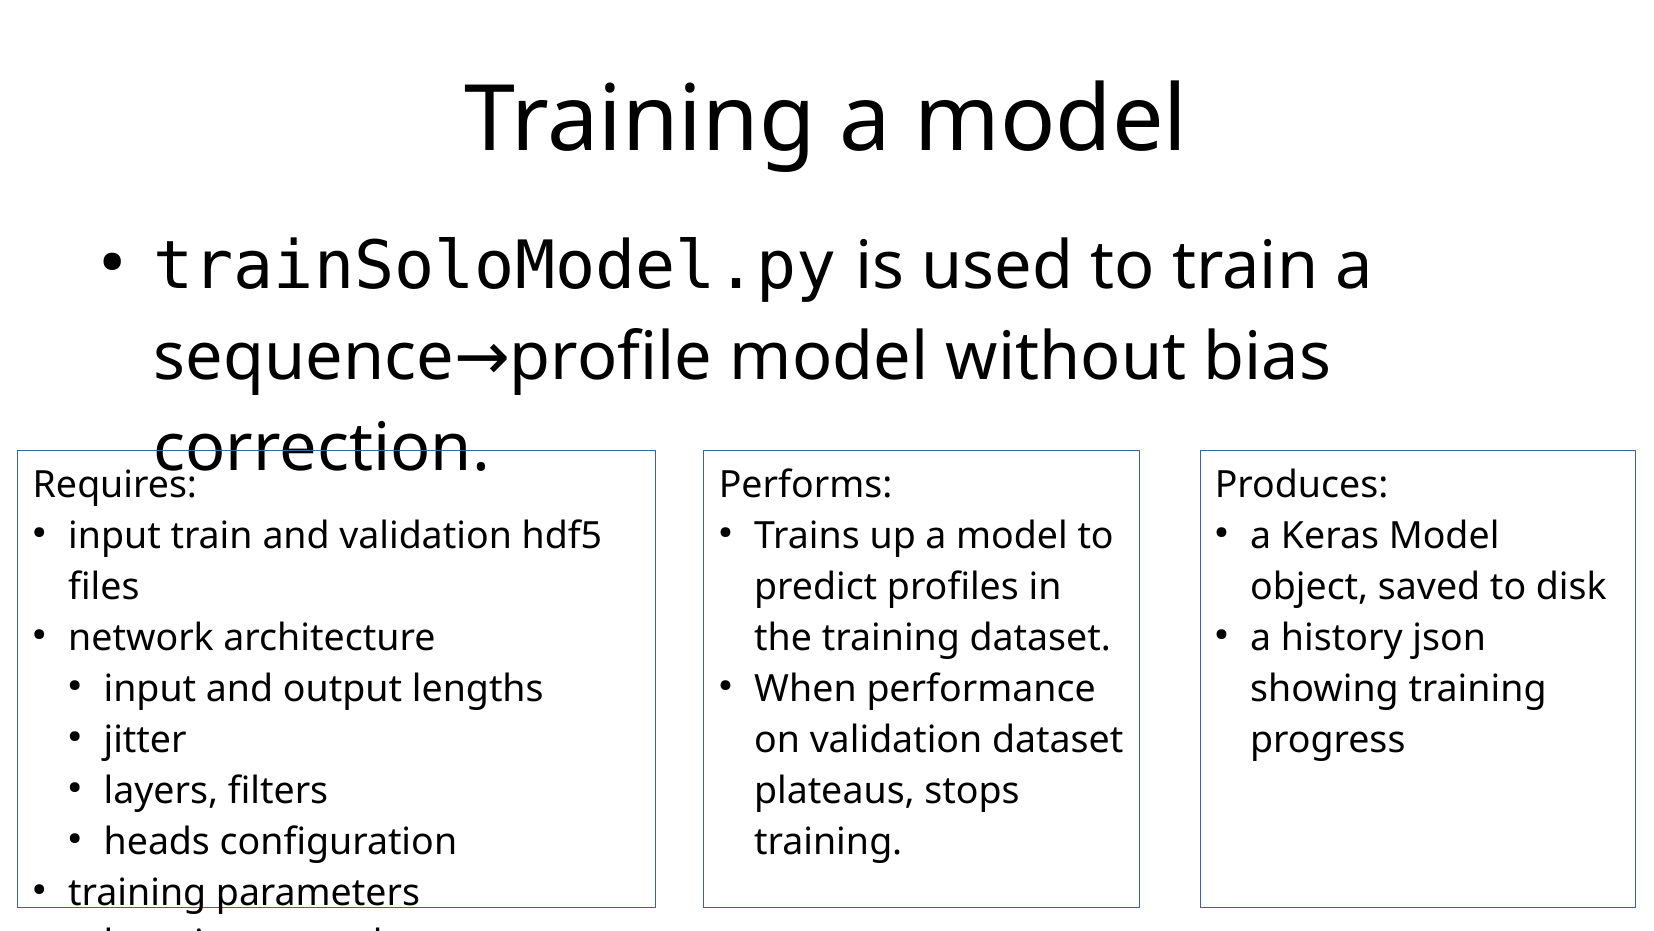

# Training a model
trainSoloModel.py is used to train a sequence→profile model without bias correction.
Requires:
input train and validation hdf5 files
network architecture
input and output lengths
jitter
layers, filters
heads configuration
training parameters
learning rate, plateau
batch size, epochs
Performs:
Trains up a model to predict profiles in the training dataset.
When performance on validation dataset plateaus, stops training.
Produces:
a Keras Model object, saved to disk
a history json showing training progress